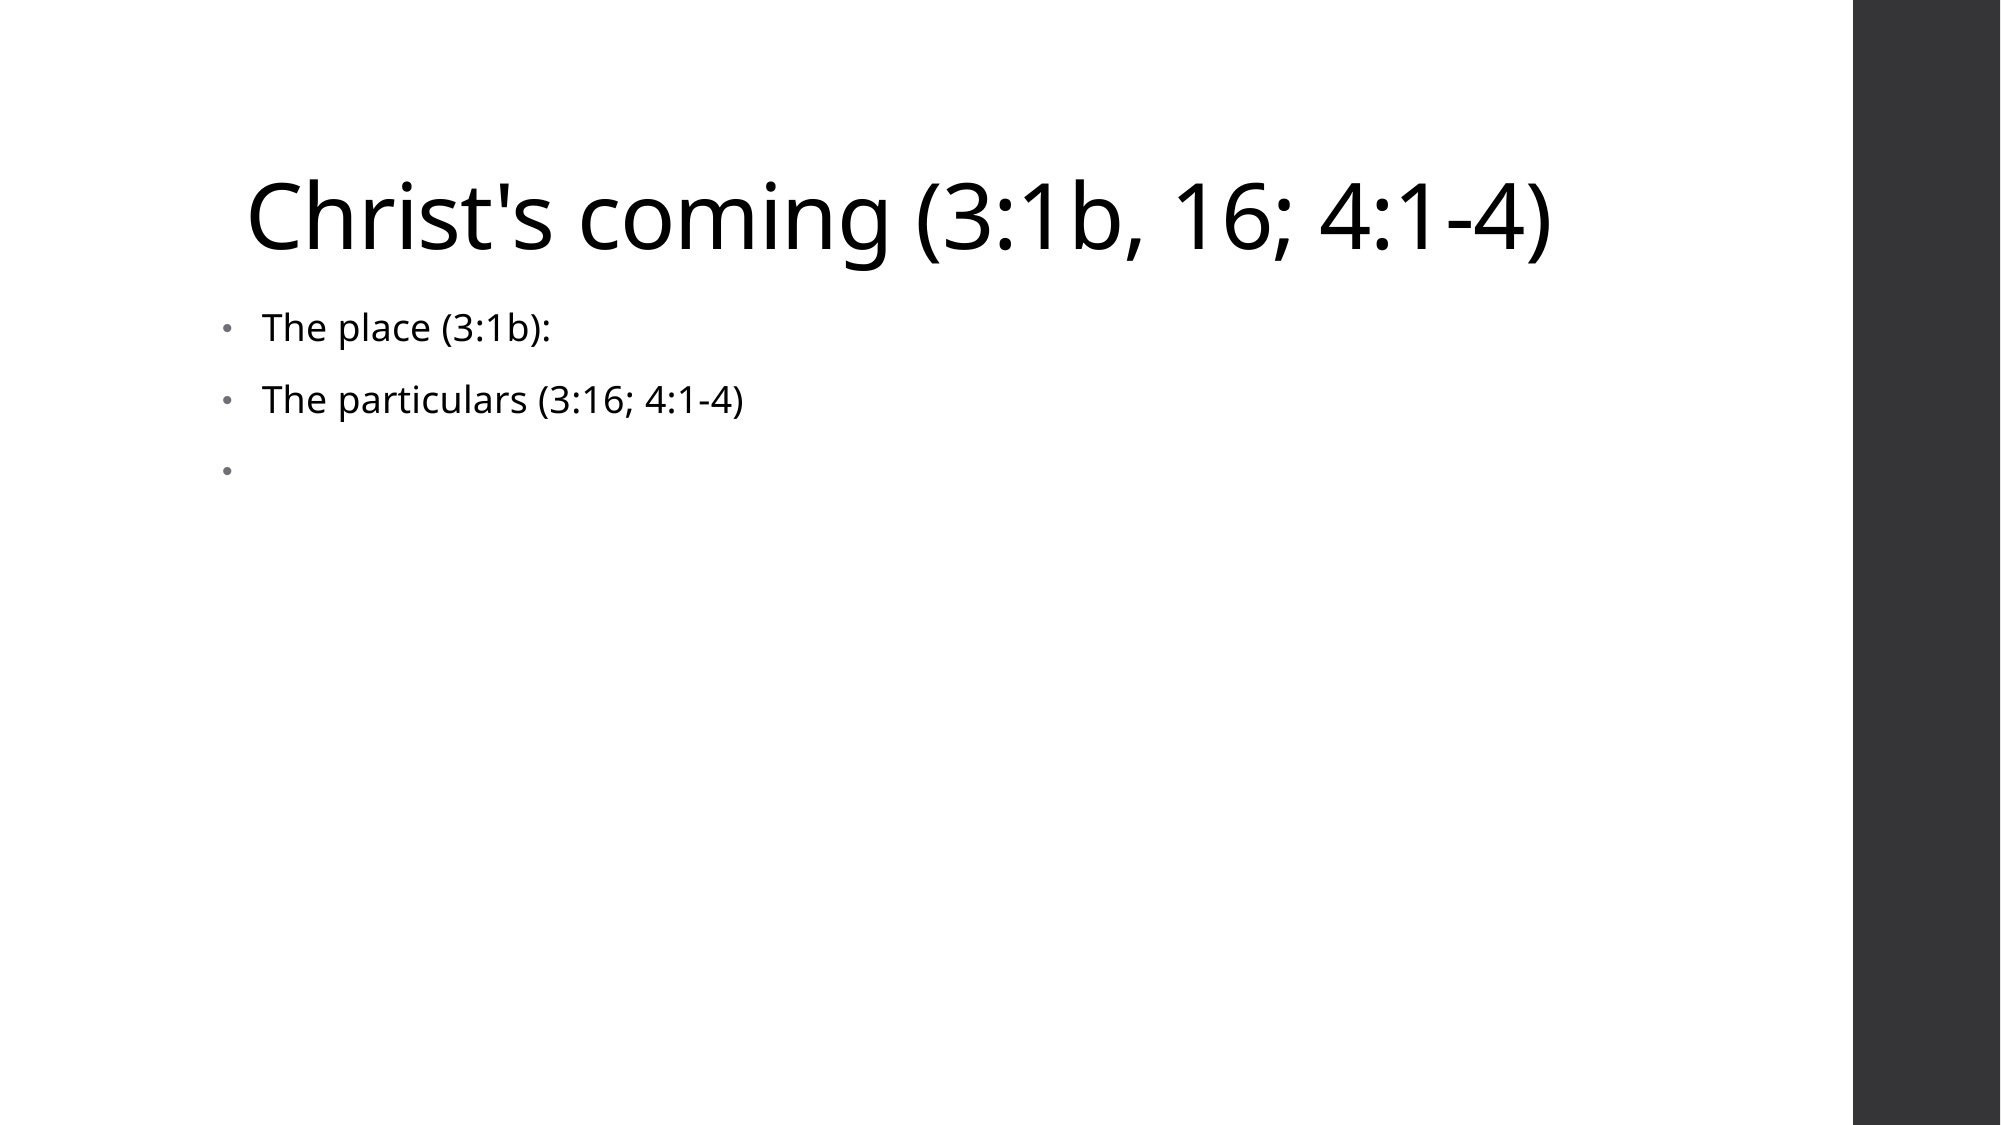

# Christ's coming (3:1b, 16; 4:1-4)
 The place (3:1b):
 The particulars (3:16; 4:1-4)